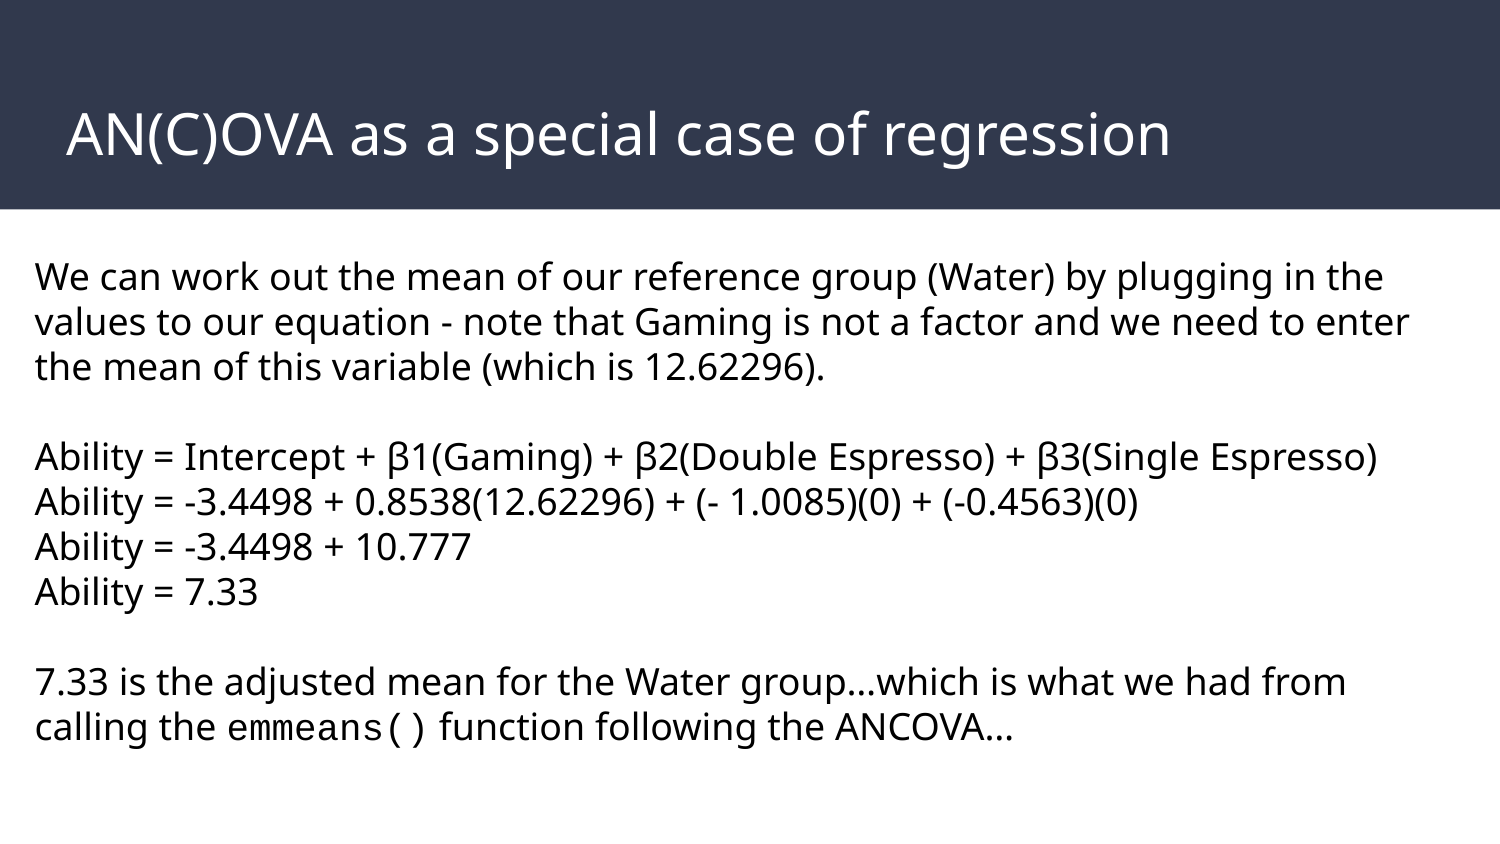

# AN(C)OVA as a special case of regression
We can work out the mean of our reference group (Water) by plugging in the values to our equation - note that Gaming is not a factor and we need to enter the mean of this variable (which is 12.62296).
Ability = Intercept + β1(Gaming) + β2(Double Espresso) + β3(Single Espresso)
Ability = -3.4498 + 0.8538(12.62296) + (- 1.0085)(0) + (-0.4563)(0)
Ability = -3.4498 + 10.777
Ability = 7.33
7.33 is the adjusted mean for the Water group…which is what we had from calling the emmeans() function following the ANCOVA…